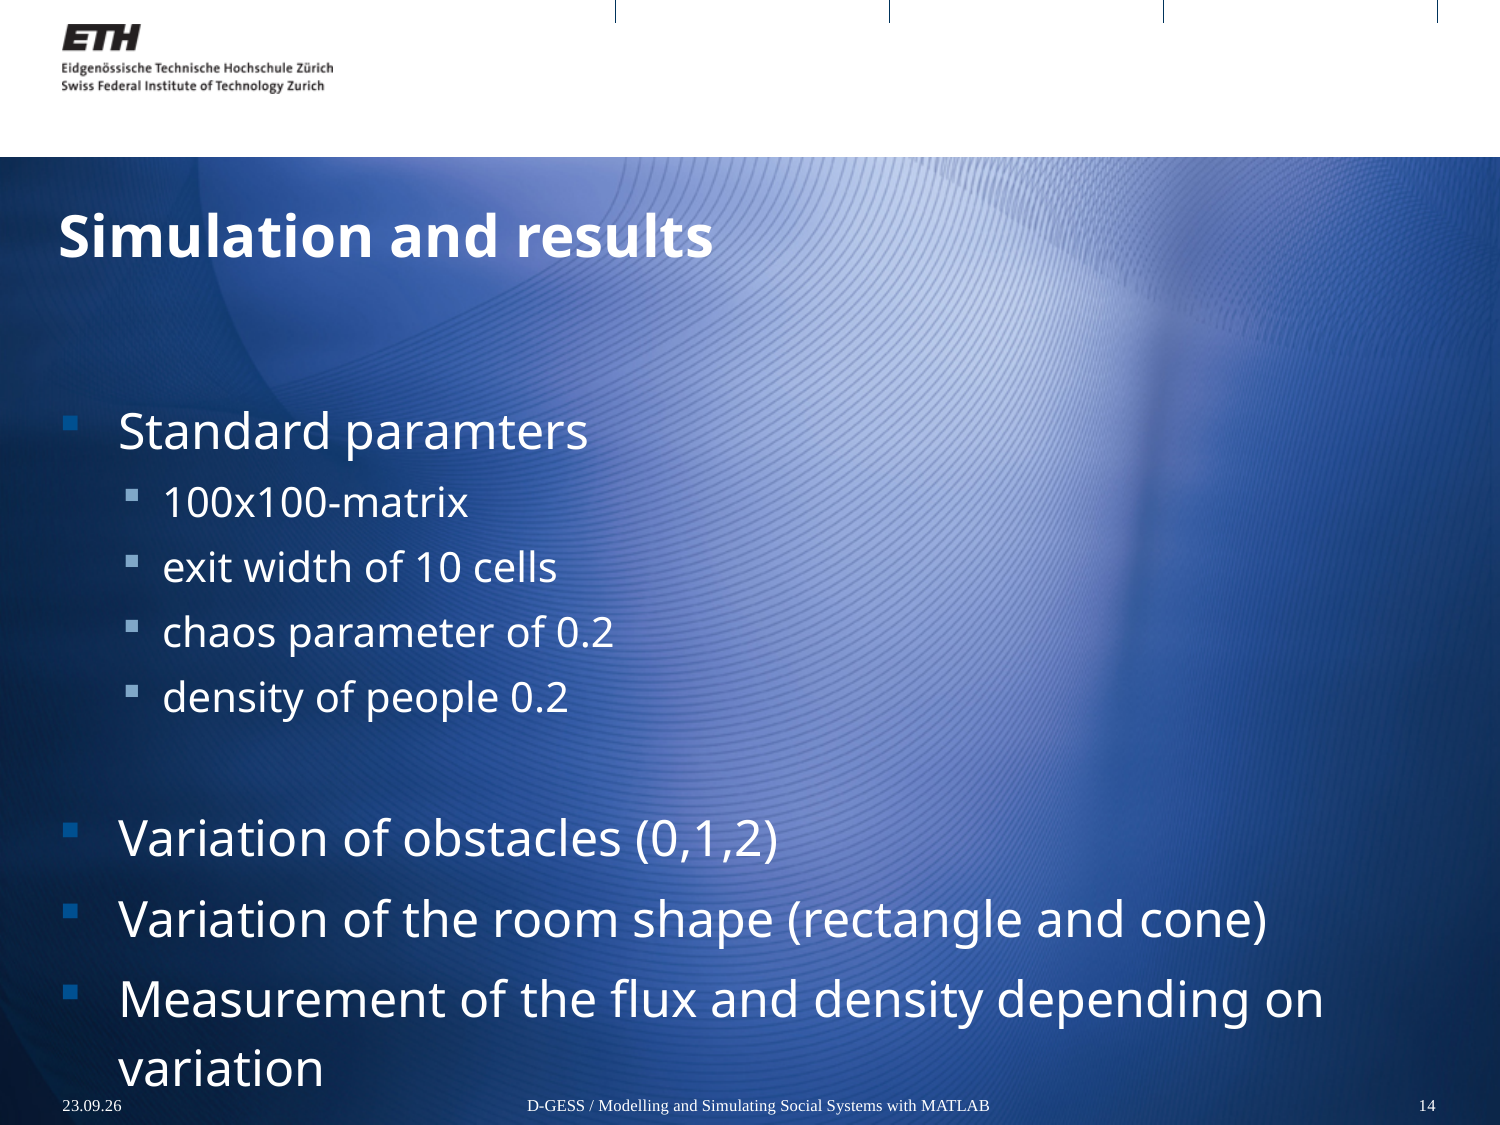

# Simulation and results
Standard paramters
100x100-matrix
exit width of 10 cells
chaos parameter of 0.2
density of people 0.2
Variation of obstacles (0,1,2)
Variation of the room shape (rectangle and cone)
Measurement of the flux and density depending on variation
14